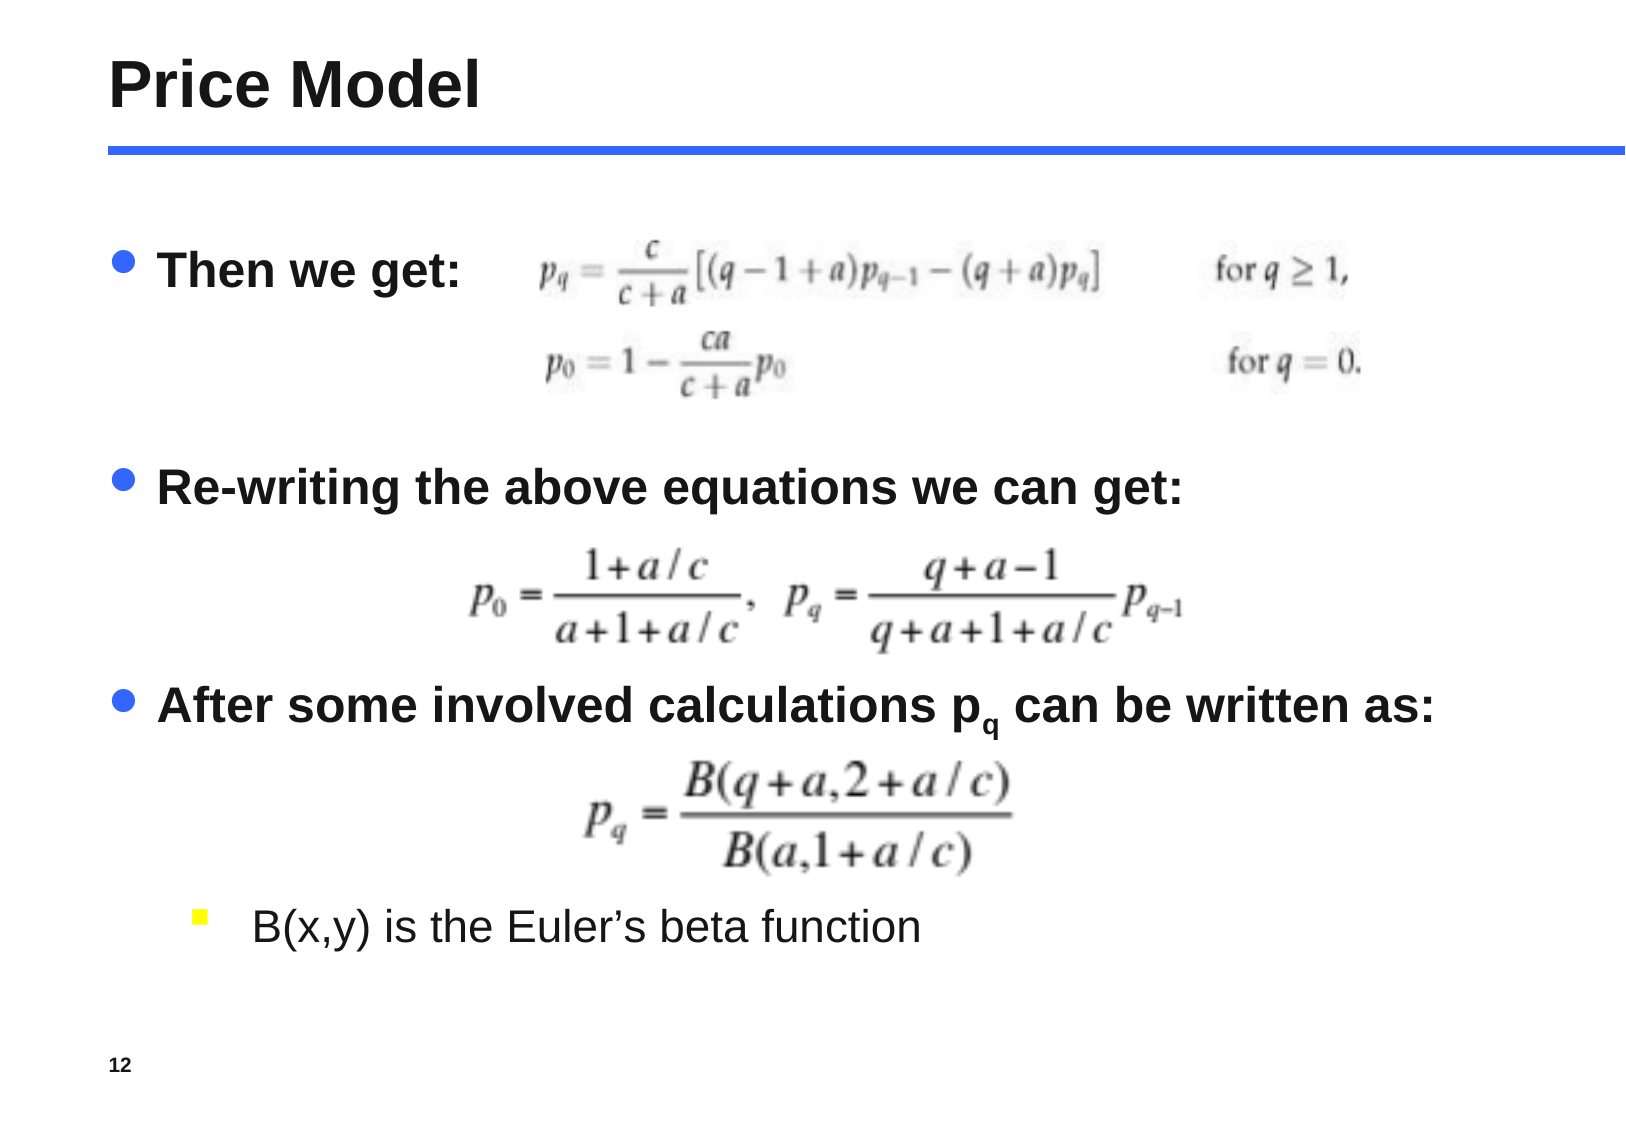

# Price Model
Then we get:
Re-writing the above equations we can get:
After some involved calculations pq can be written as:
B(x,y) is the Euler’s beta function